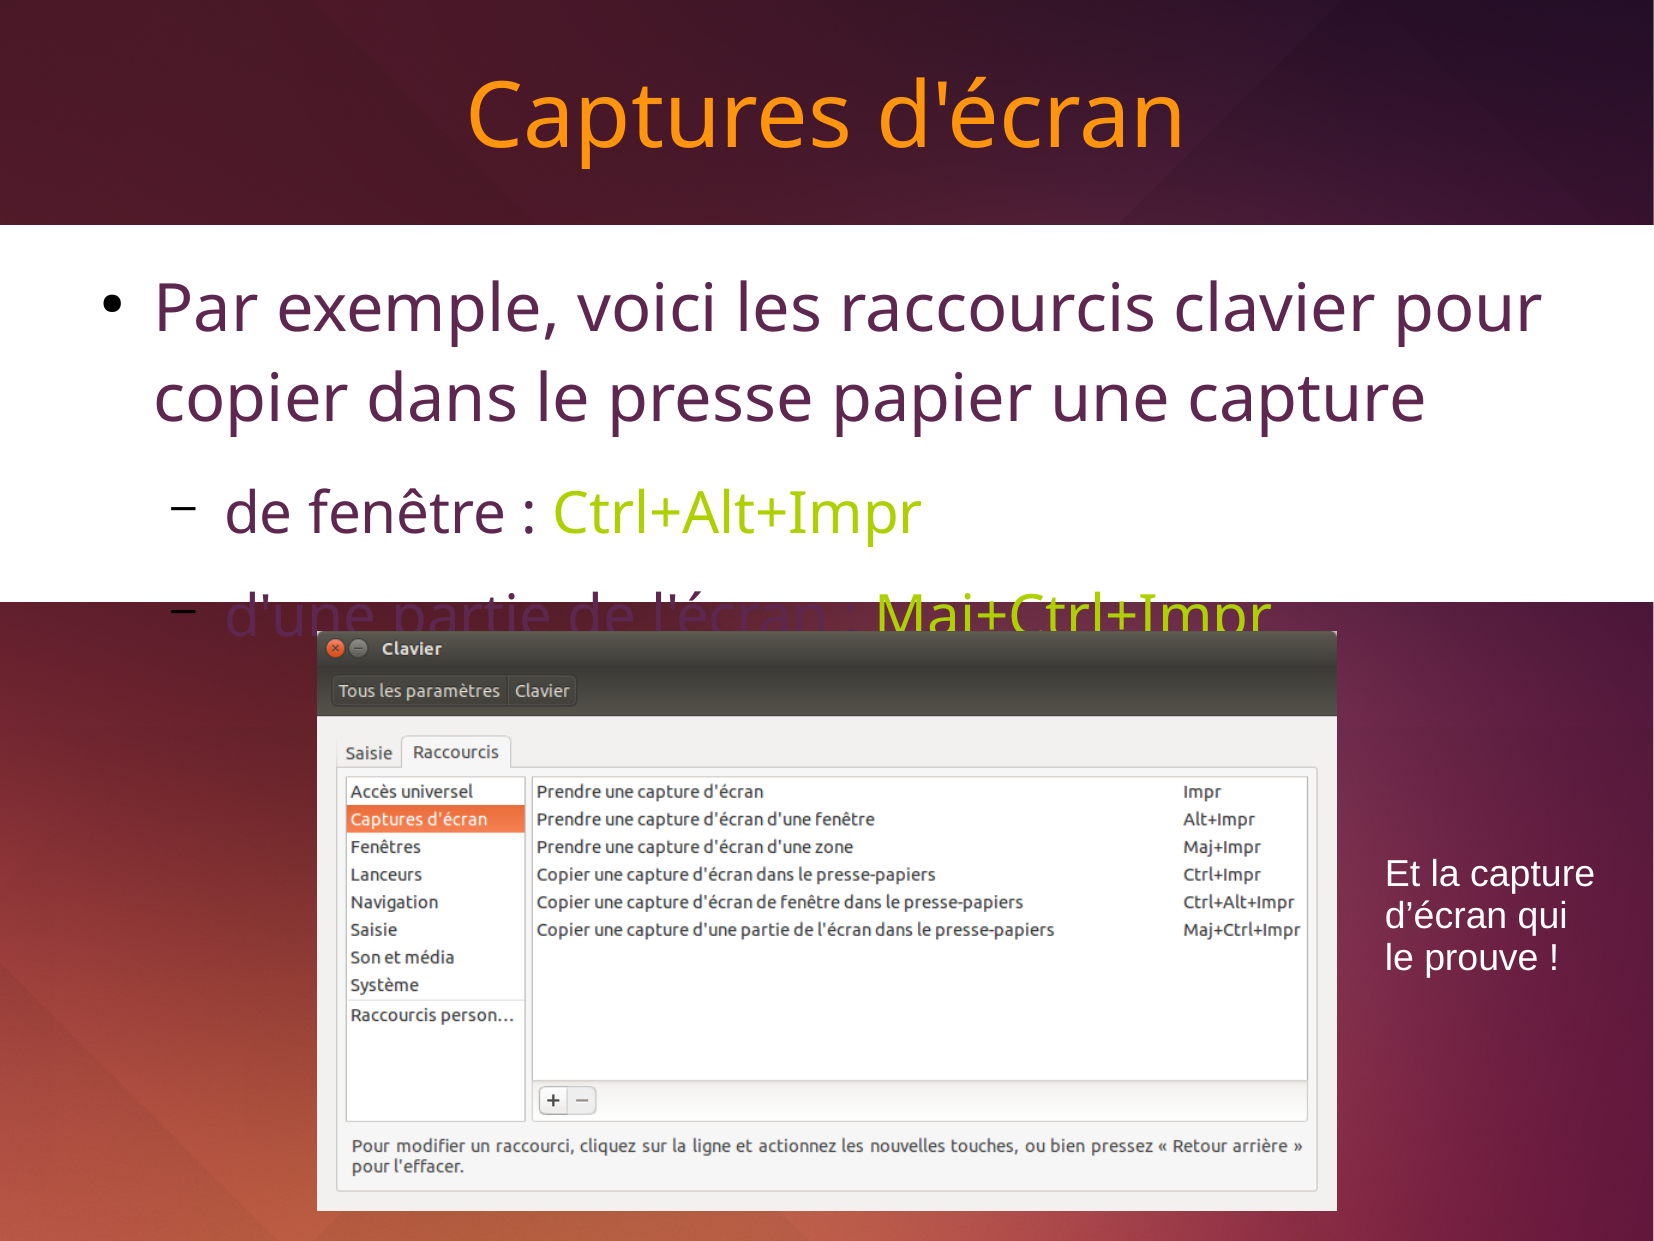

# Captures d'écran
Par exemple, voici les raccourcis clavier pour copier dans le presse papier une capture
de fenêtre : Ctrl+Alt+Impr
d'une partie de l'écran : Maj+Ctrl+Impr
Et la capture d’écran qui le prouve !